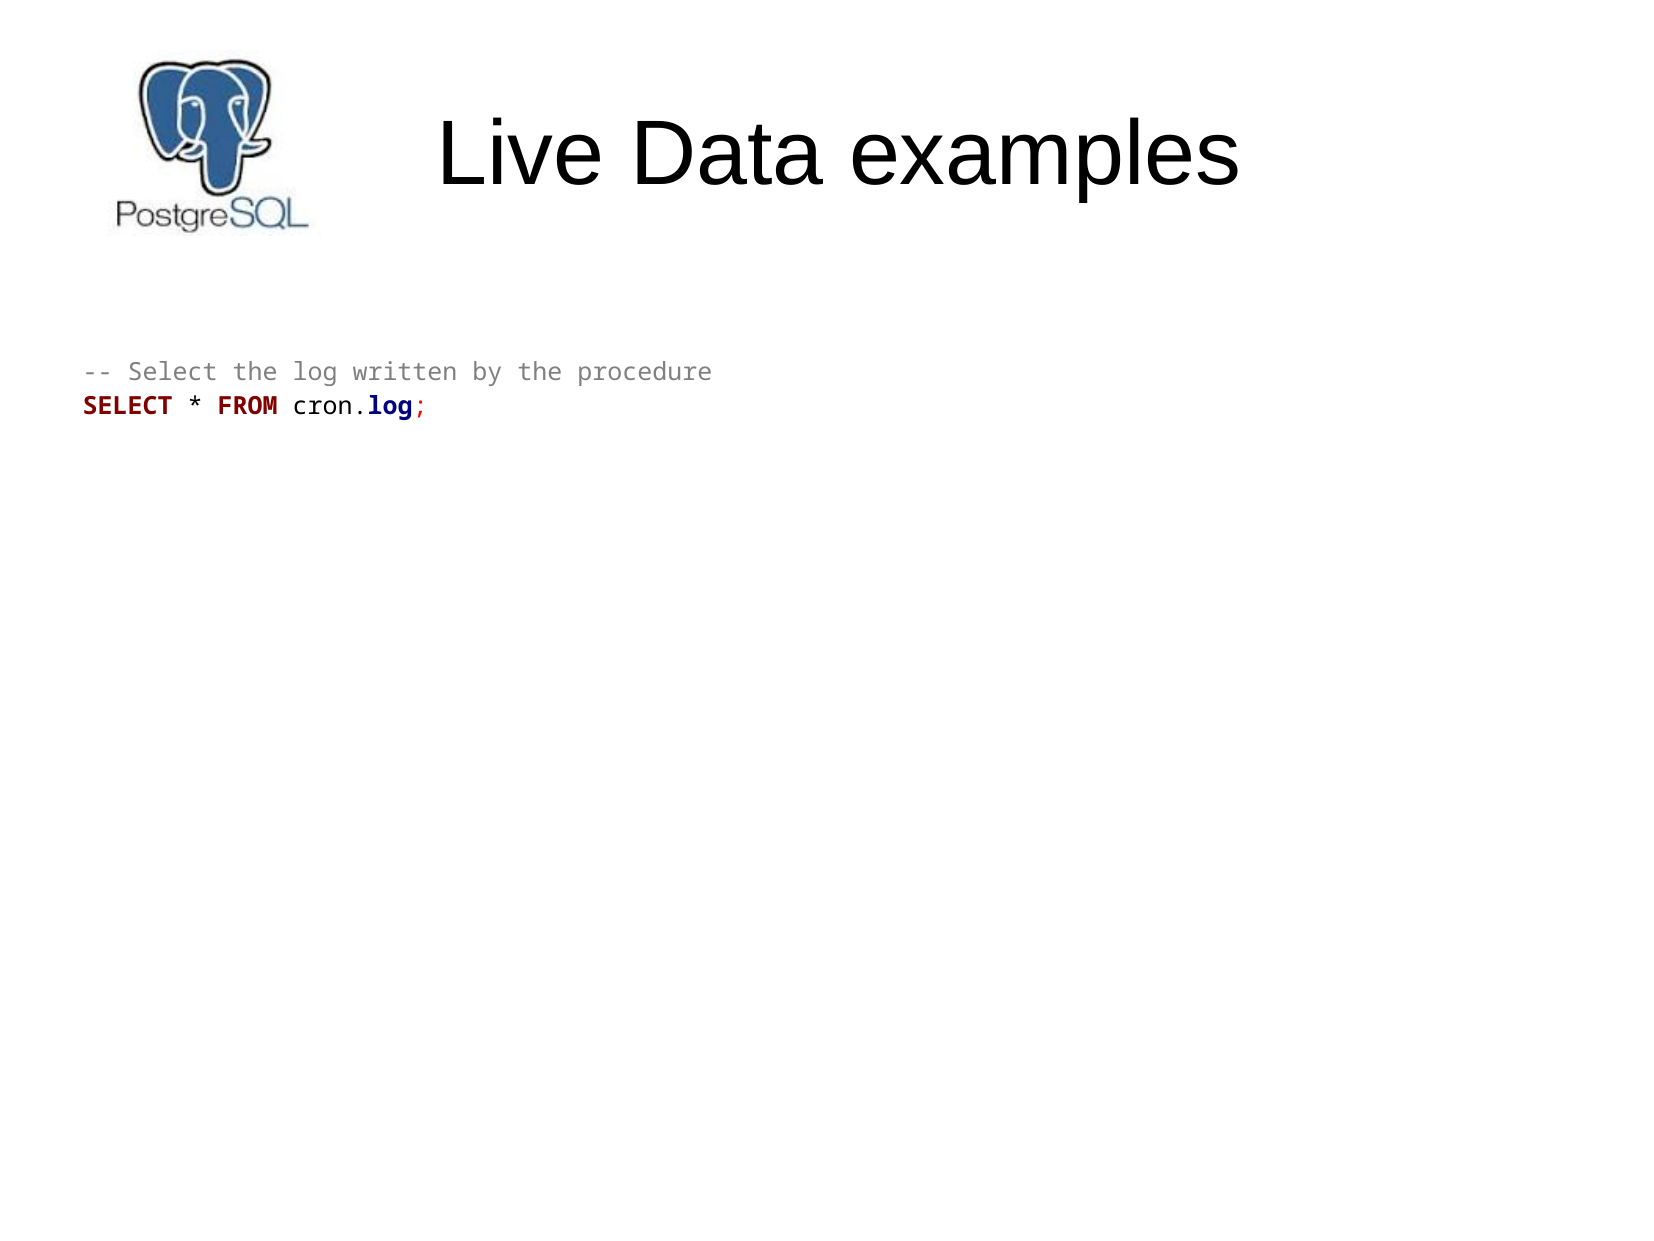

# Live Data examples
-- Select the log written by the procedure
SELECT * FROM cron.log;